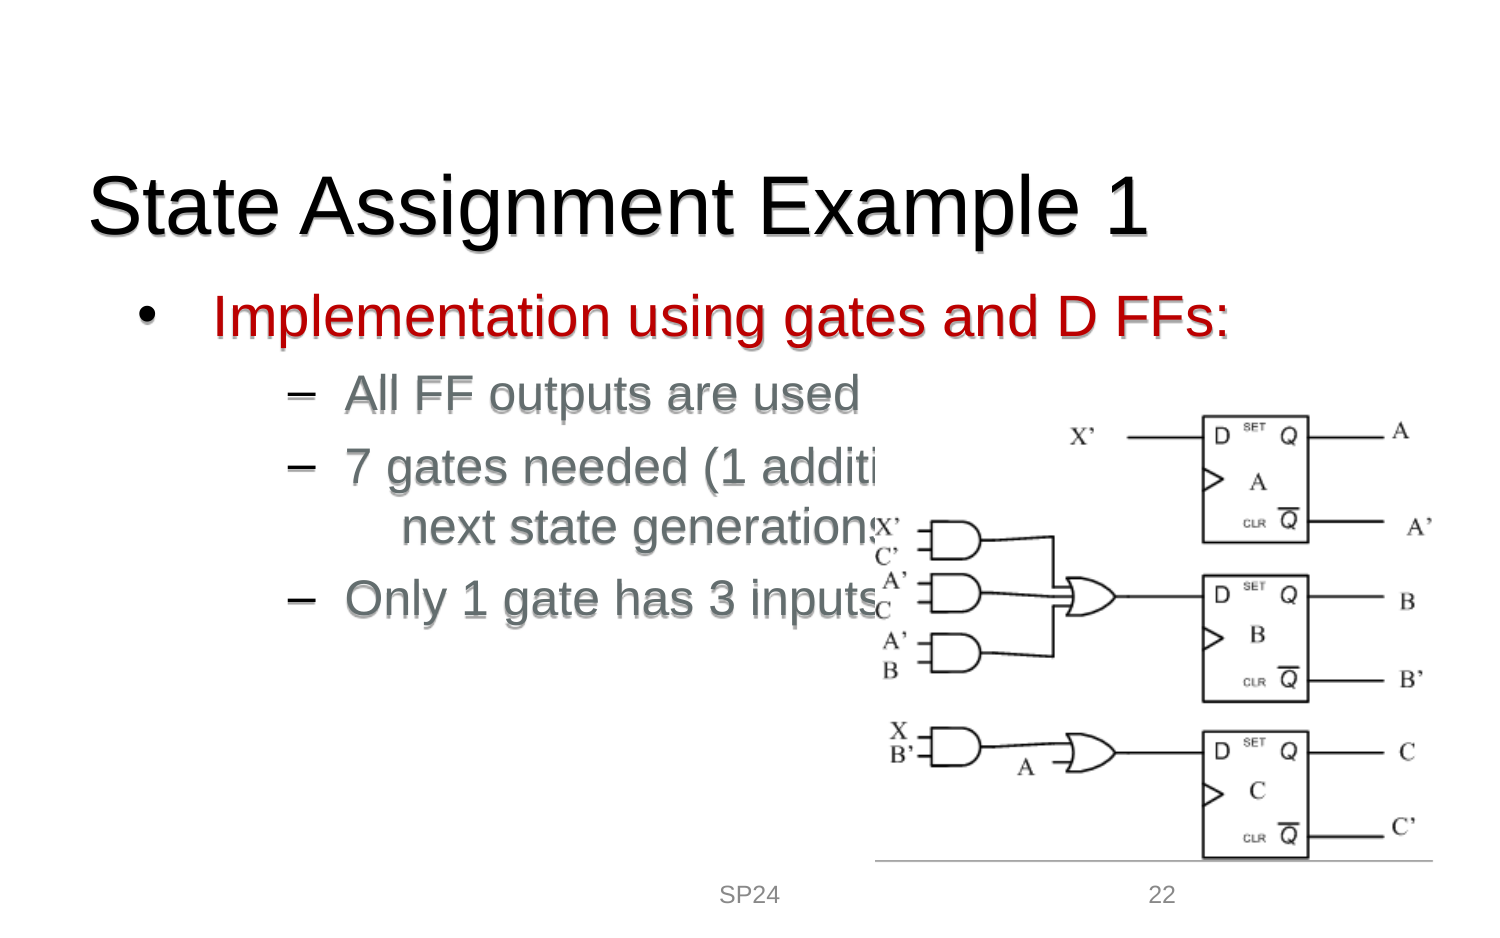

# State Assignment Example 1
Implementation using gates and D FFs:
All FF outputs are used
7 gates needed (1 additional inverter for X) for next state generations
Only 1 gate has 3 inputs
SP24